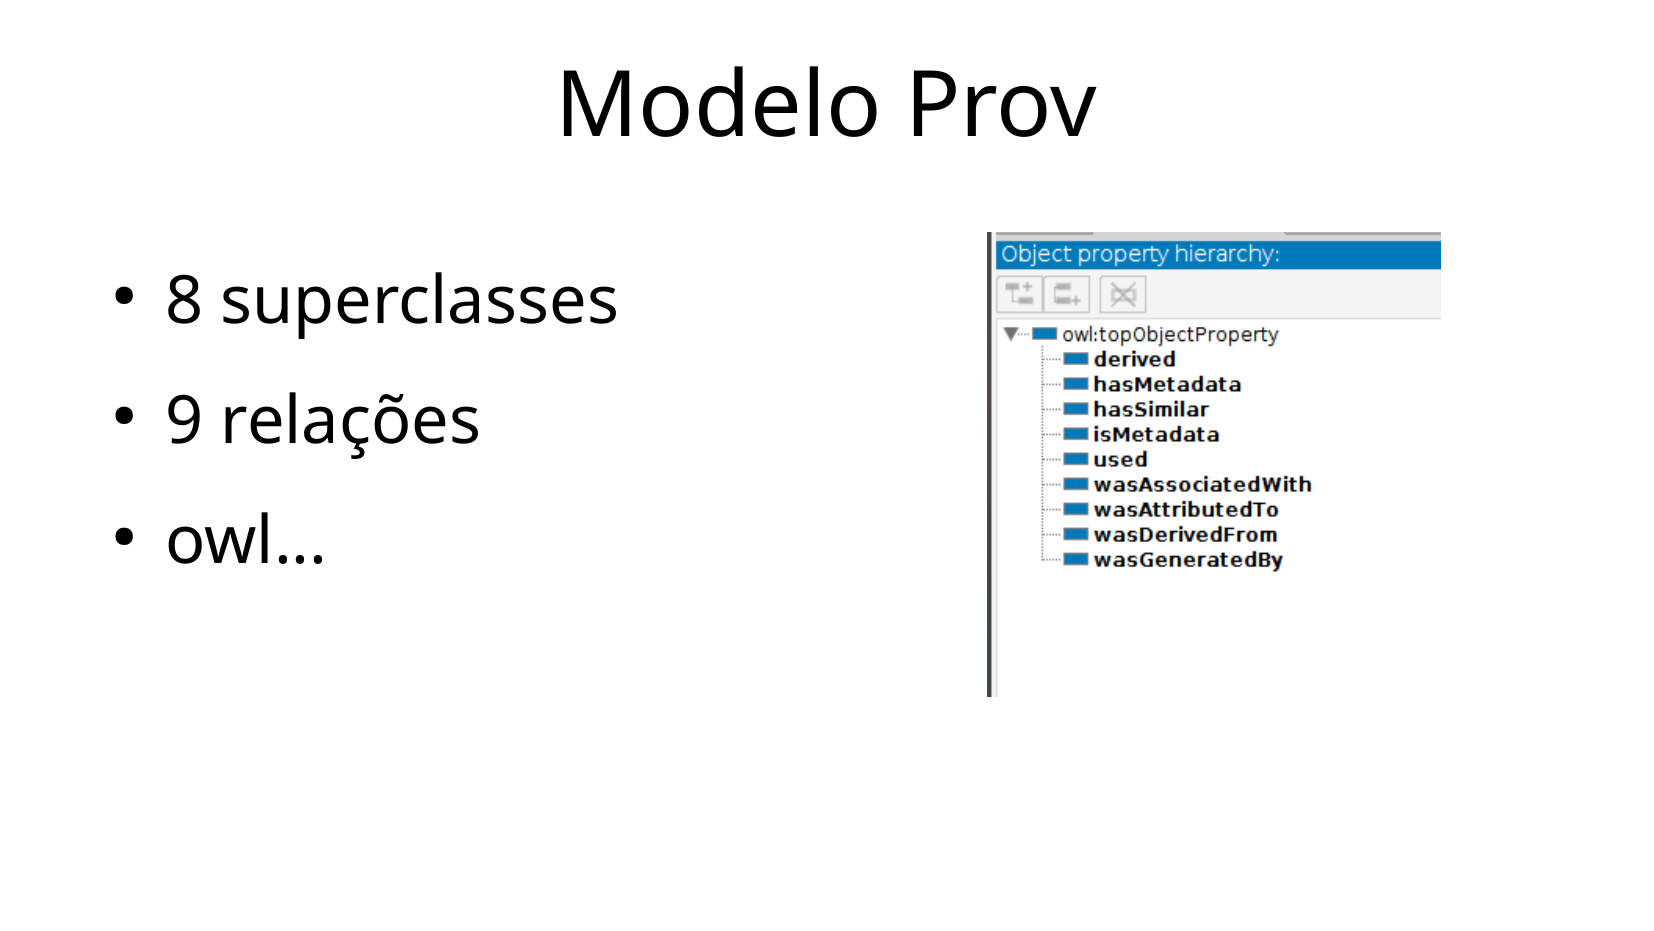

# Modelo Prov
8 superclasses
9 relações
owl...